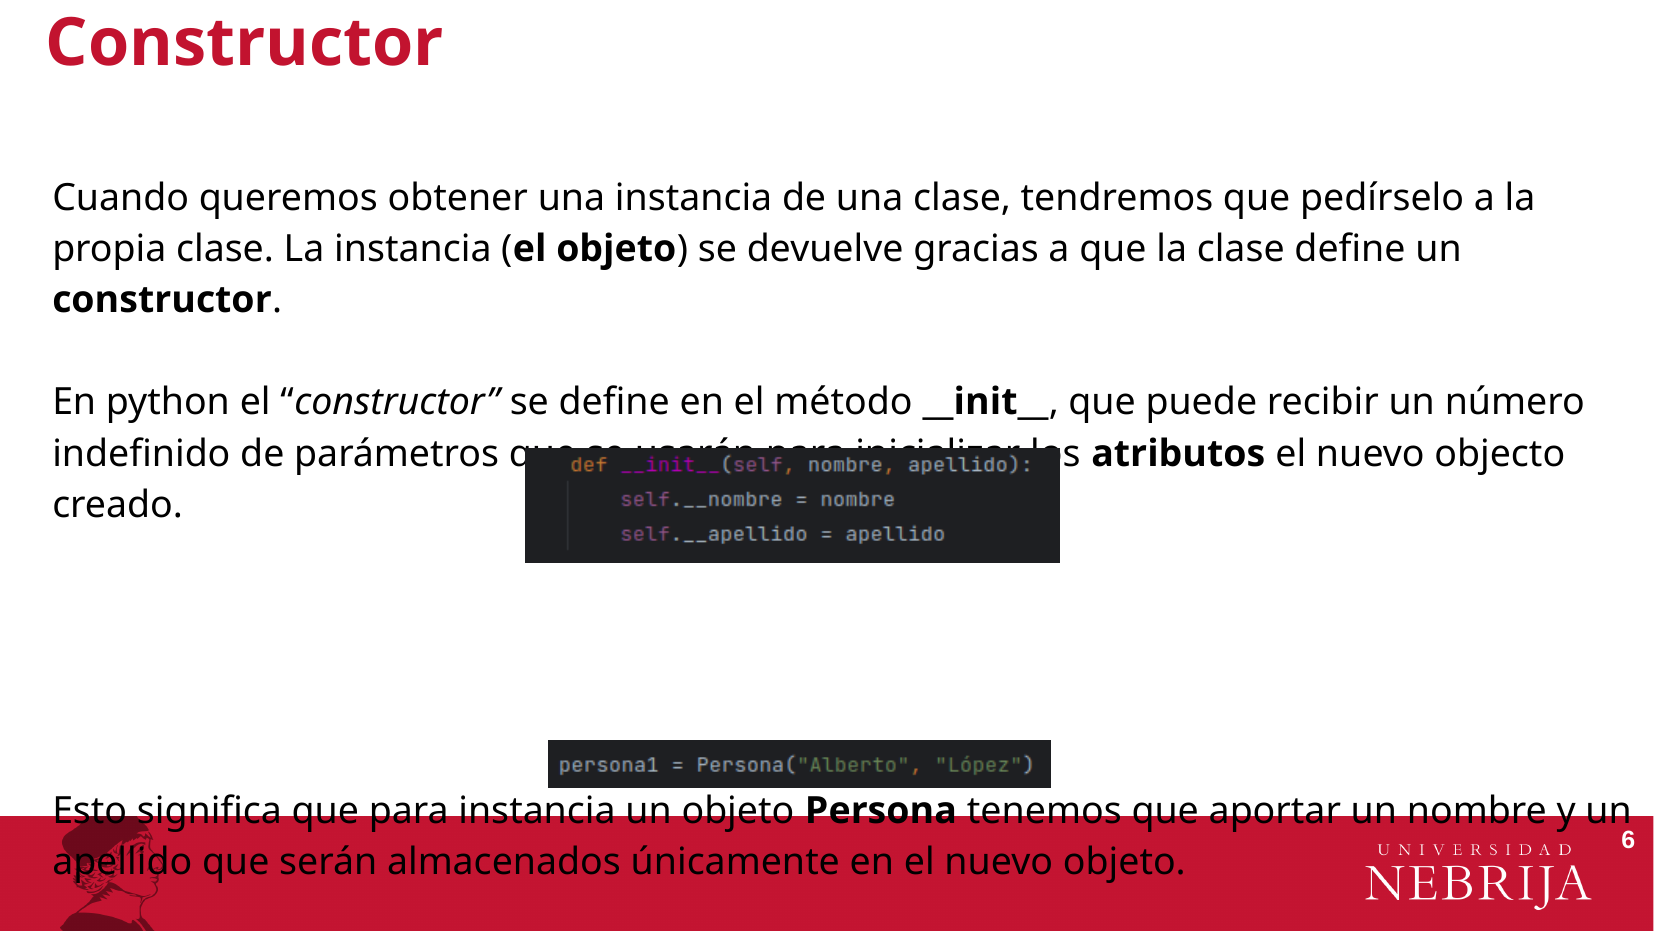

Constructor
Cuando queremos obtener una instancia de una clase, tendremos que pedírselo a la propia clase. La instancia (el objeto) se devuelve gracias a que la clase define un constructor.
En python el “constructor” se define en el método __init__, que puede recibir un número indefinido de parámetros que se usarán para inicializar los atributos el nuevo objecto creado.
Esto significa que para instancia un objeto Persona tenemos que aportar un nombre y un apellido que serán almacenados únicamente en el nuevo objeto.